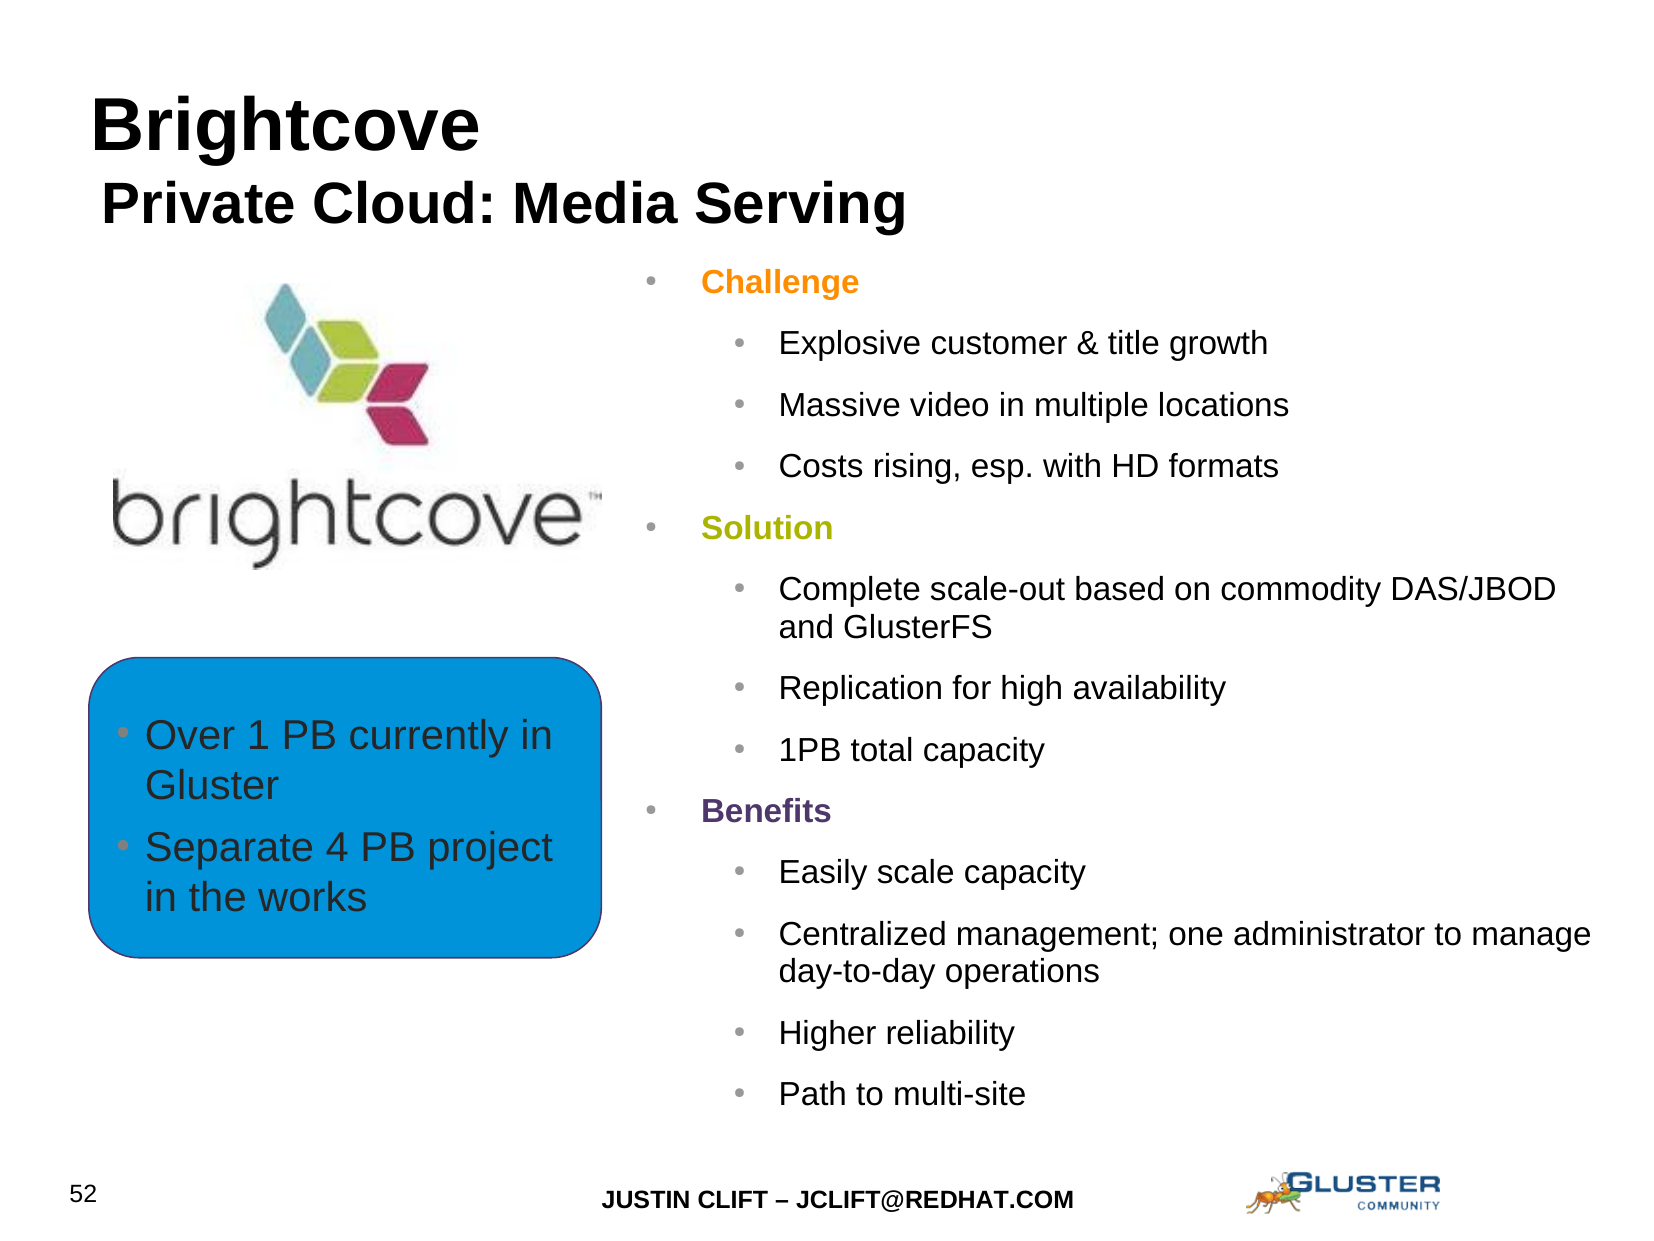

# Brightcove
Private Cloud: Media Serving
Challenge
Explosive customer & title growth
Massive video in multiple locations
Costs rising, esp. with HD formats
Solution
Complete scale-out based on commodity DAS/JBOD and GlusterFS
Replication for high availability
1PB total capacity
Benefits
Easily scale capacity
Centralized management; one administrator to manage day-to-day operations
Higher reliability
Path to multi-site
Over 1 PB currently in Gluster
Separate 4 PB project in the works